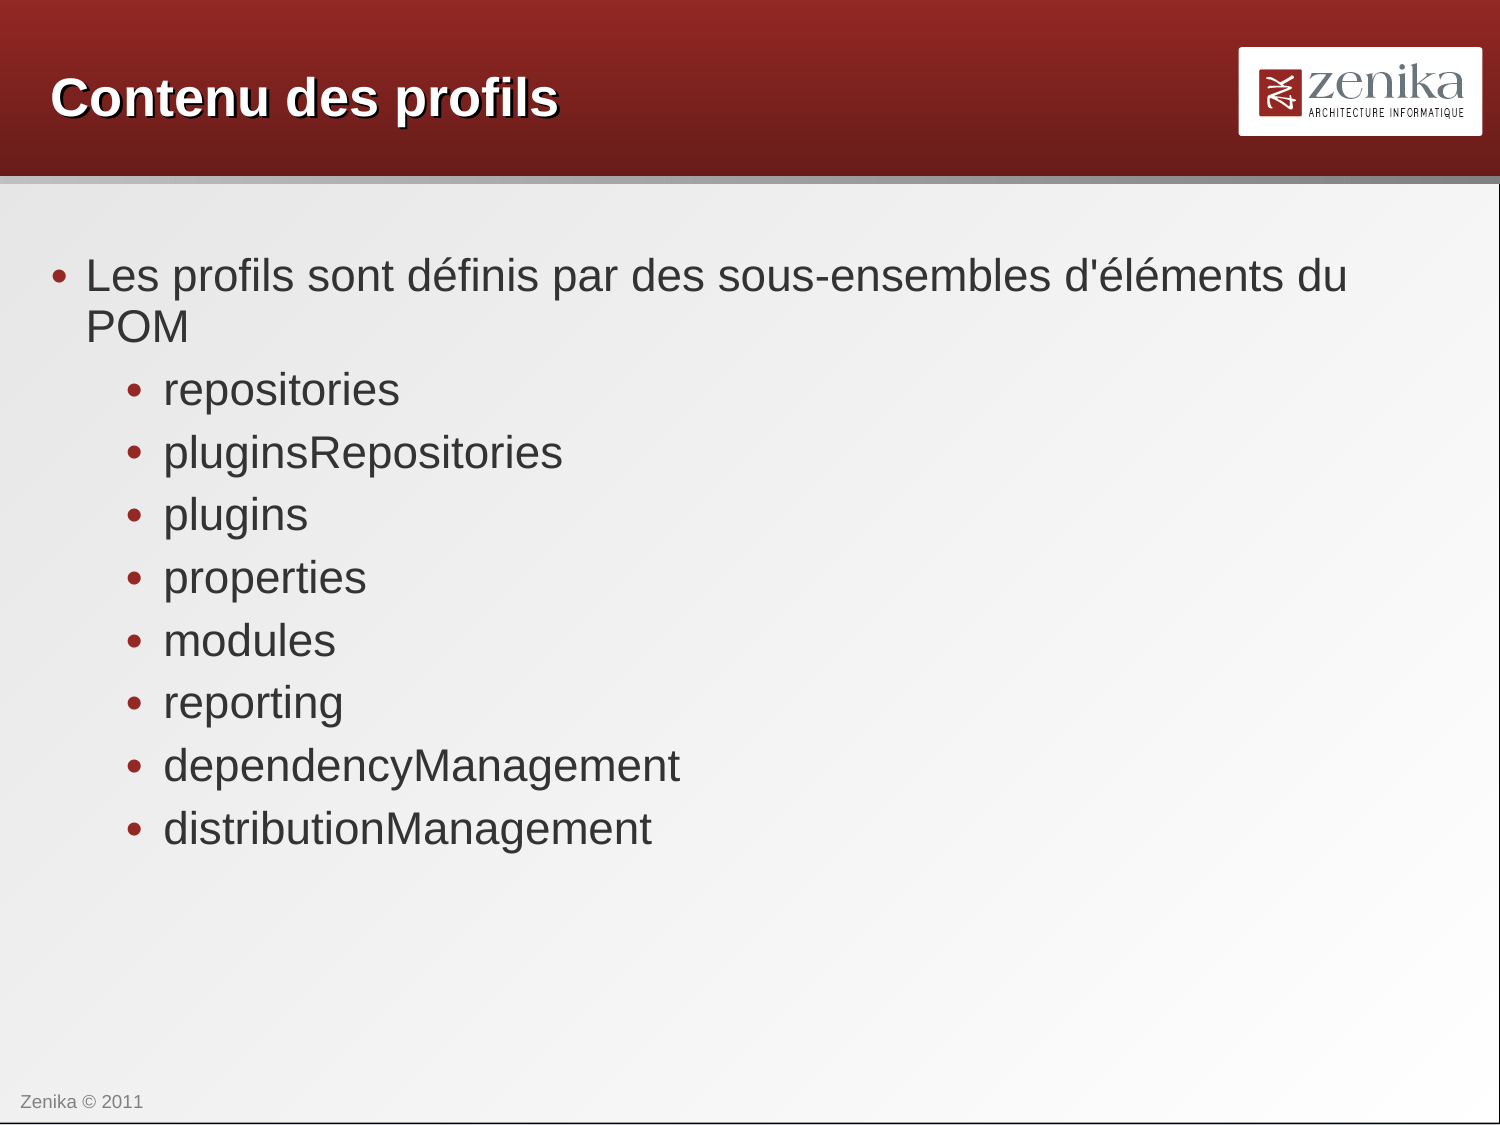

# Contenu des profils
Les profils sont définis par des sous-ensembles d'éléments du POM
repositories
pluginsRepositories
plugins
properties
modules
reporting
dependencyManagement
distributionManagement